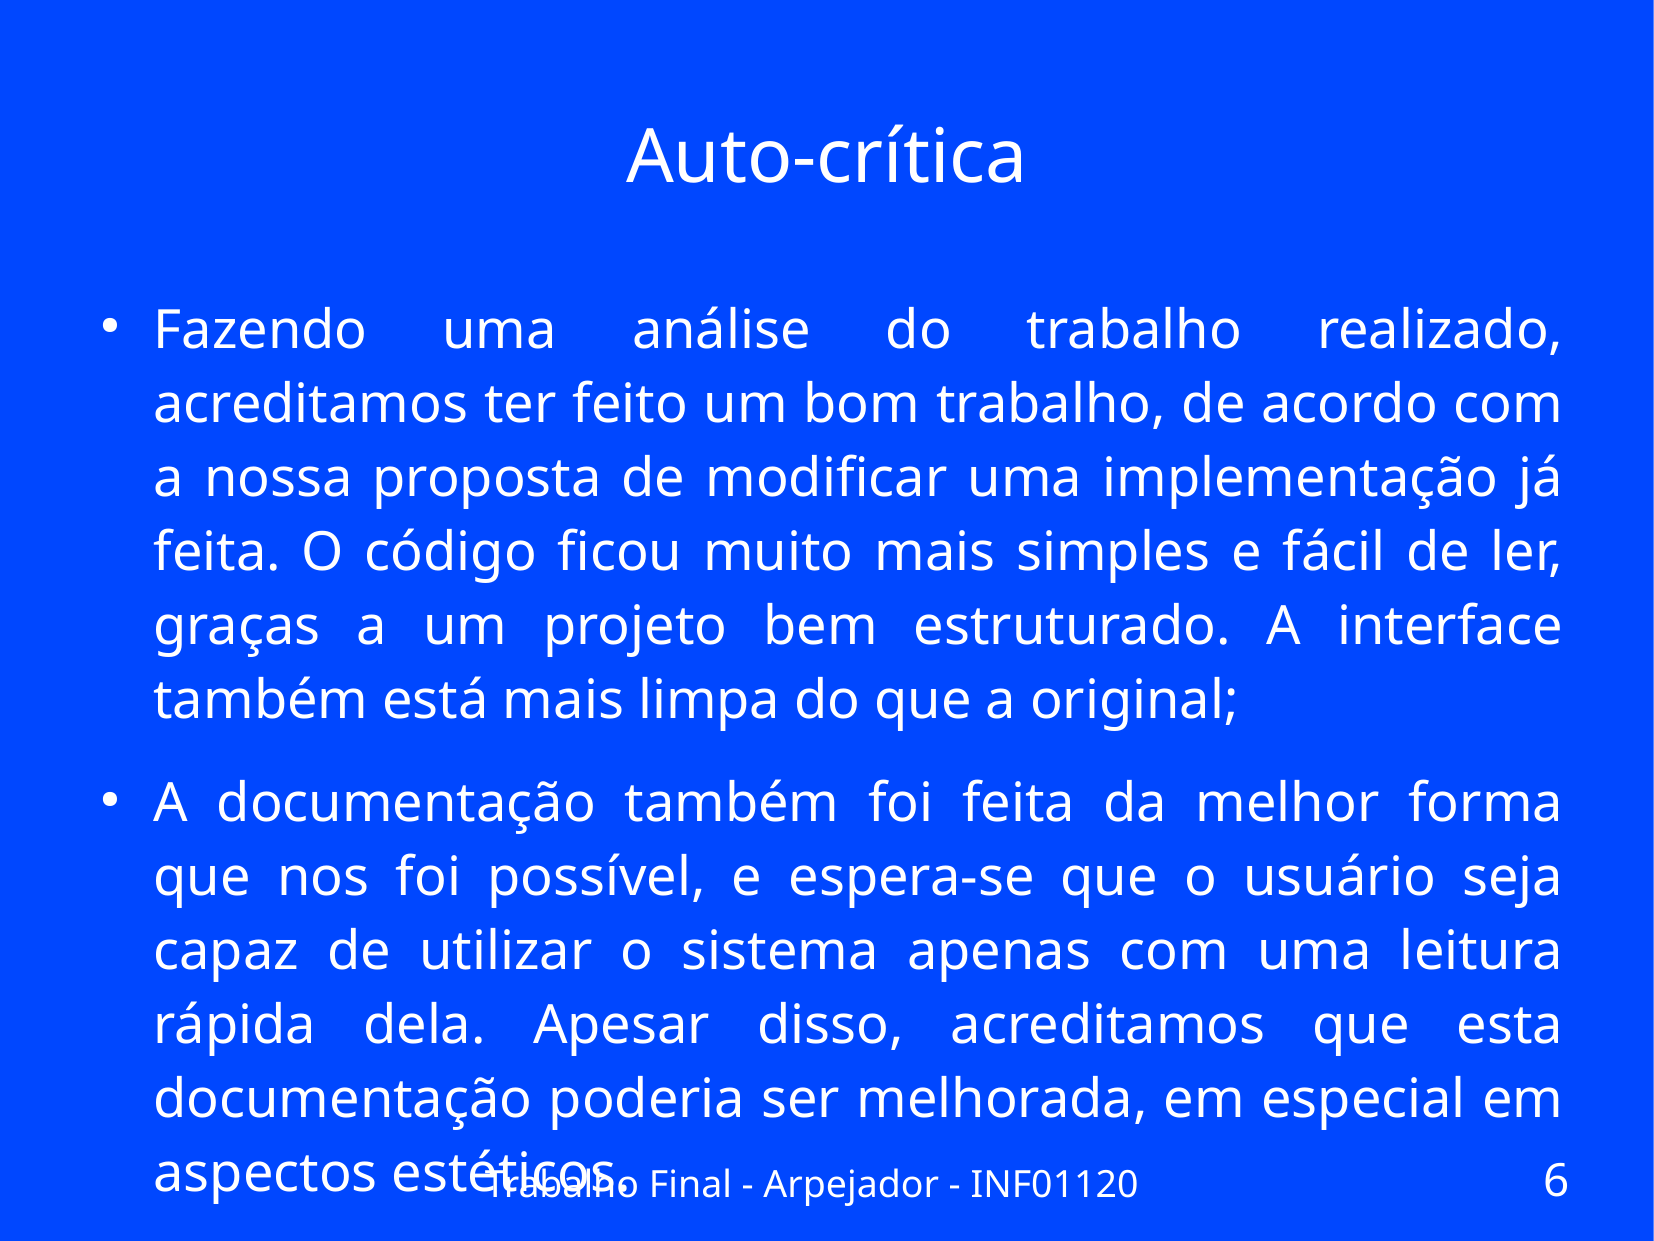

# Auto-crítica
Fazendo uma análise do trabalho realizado, acreditamos ter feito um bom trabalho, de acordo com a nossa proposta de modificar uma implementação já feita. O código ficou muito mais simples e fácil de ler, graças a um projeto bem estruturado. A interface também está mais limpa do que a original;
A documentação também foi feita da melhor forma que nos foi possível, e espera-se que o usuário seja capaz de utilizar o sistema apenas com uma leitura rápida dela. Apesar disso, acreditamos que esta documentação poderia ser melhorada, em especial em aspectos estéticos.